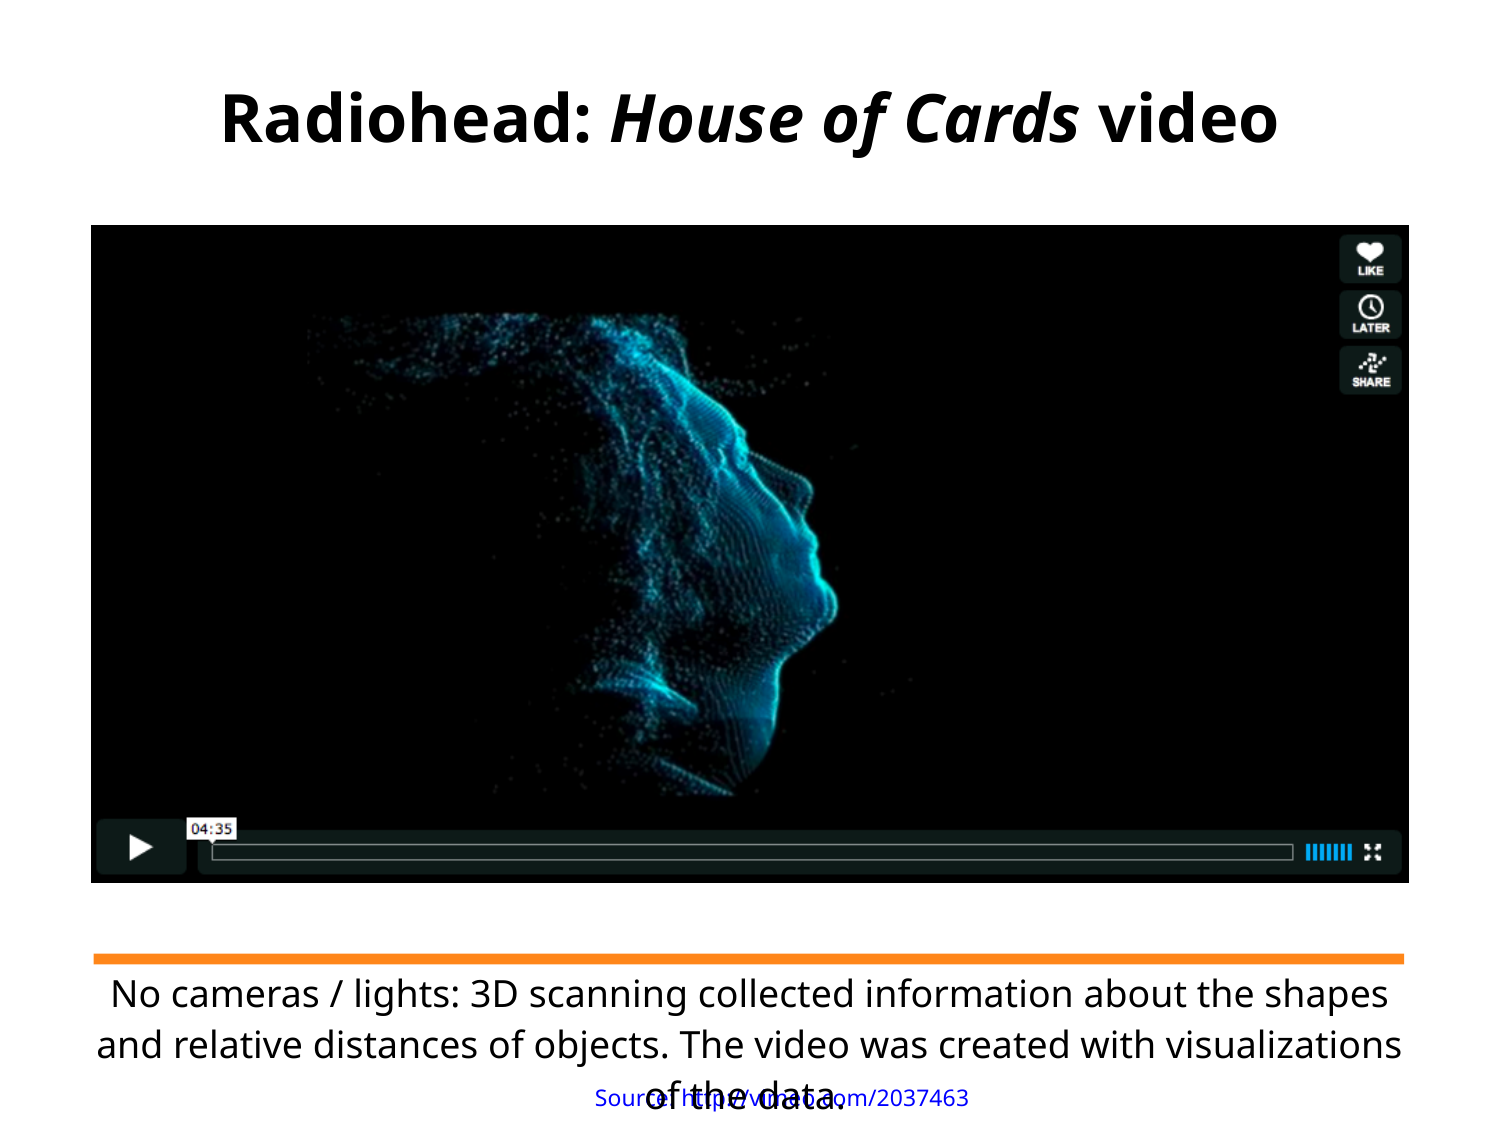

# Radiohead: House of Cards video
No cameras / lights: 3D scanning collected information about the shapes and relative distances of objects. The video was created with visualizations of the data.
Source: http://vimeo.com/2037463